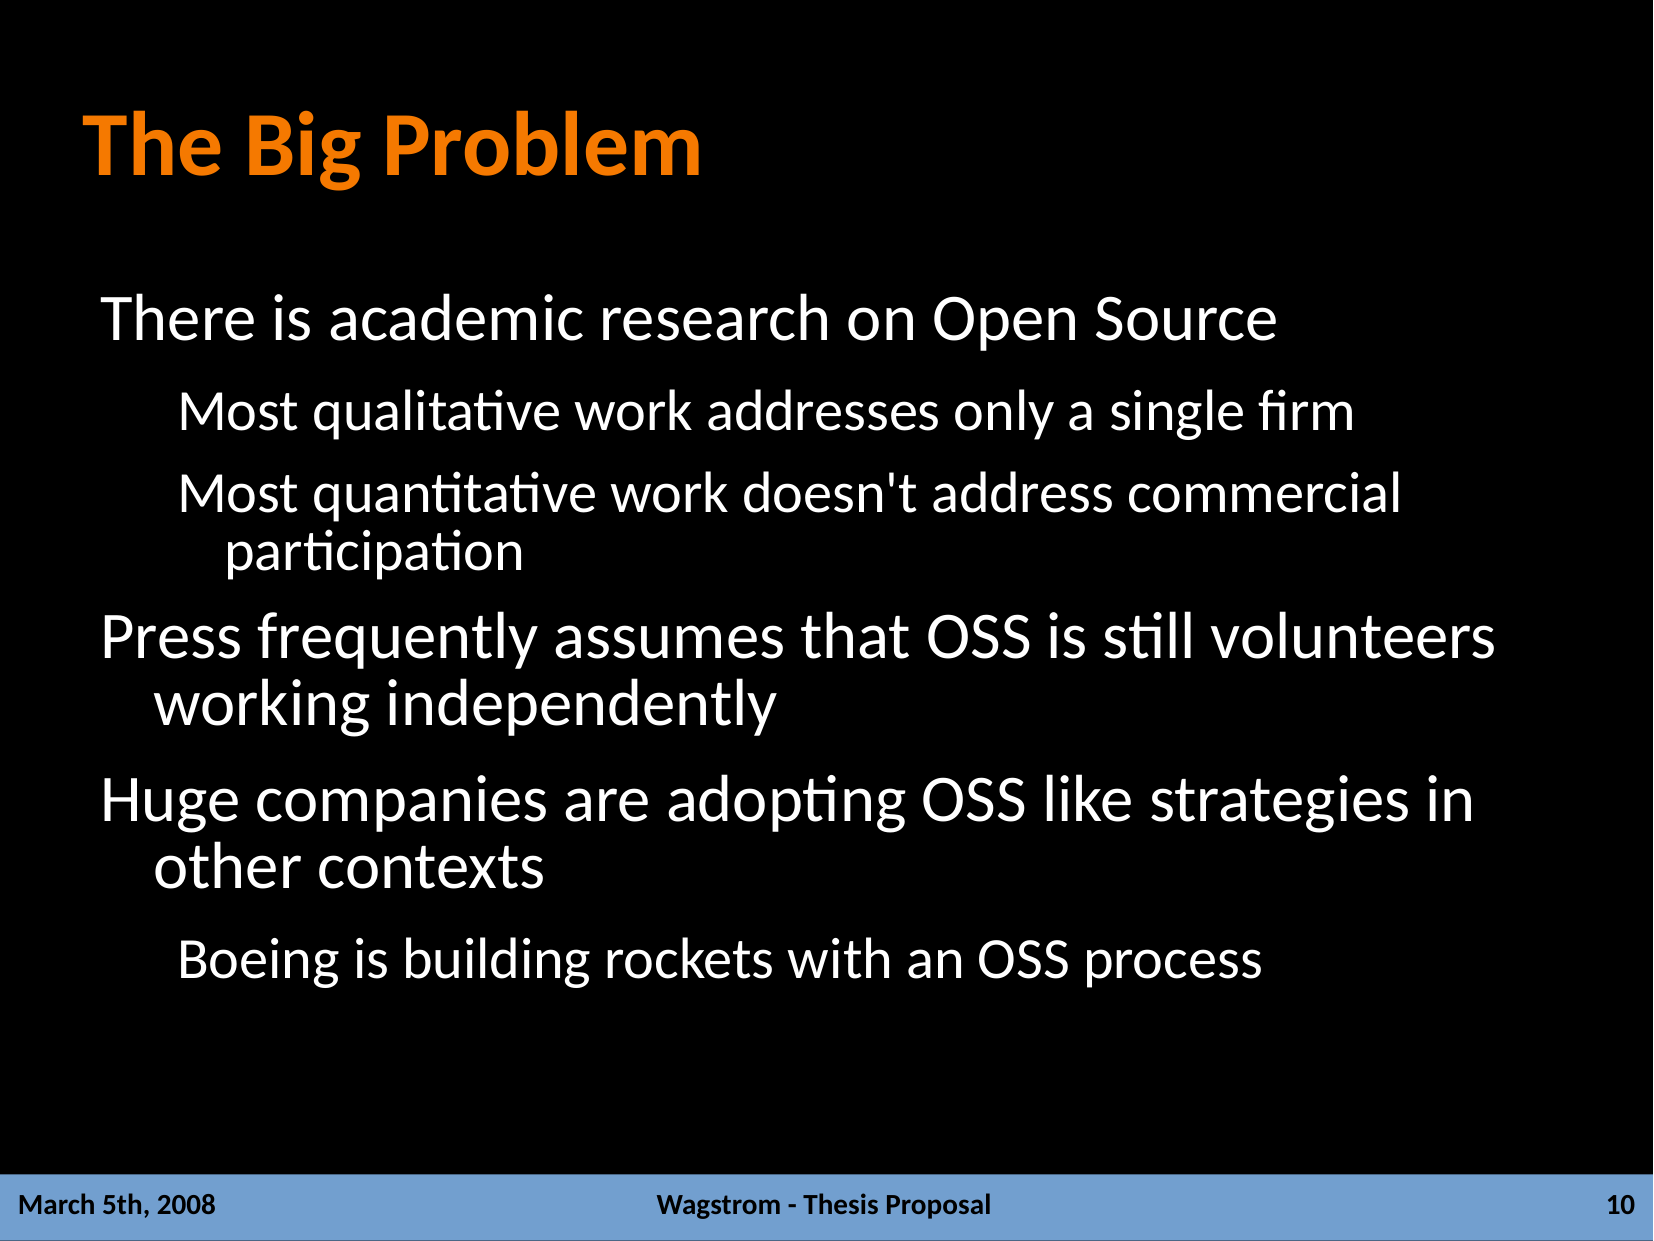

# The Big Problem
There is academic research on Open Source
Most qualitative work addresses only a single firm
Most quantitative work doesn't address commercial participation
Press frequently assumes that OSS is still volunteers working independently
Huge companies are adopting OSS like strategies in other contexts
Boeing is building rockets with an OSS process
March 5th, 2008
Wagstrom - Thesis Proposal
10